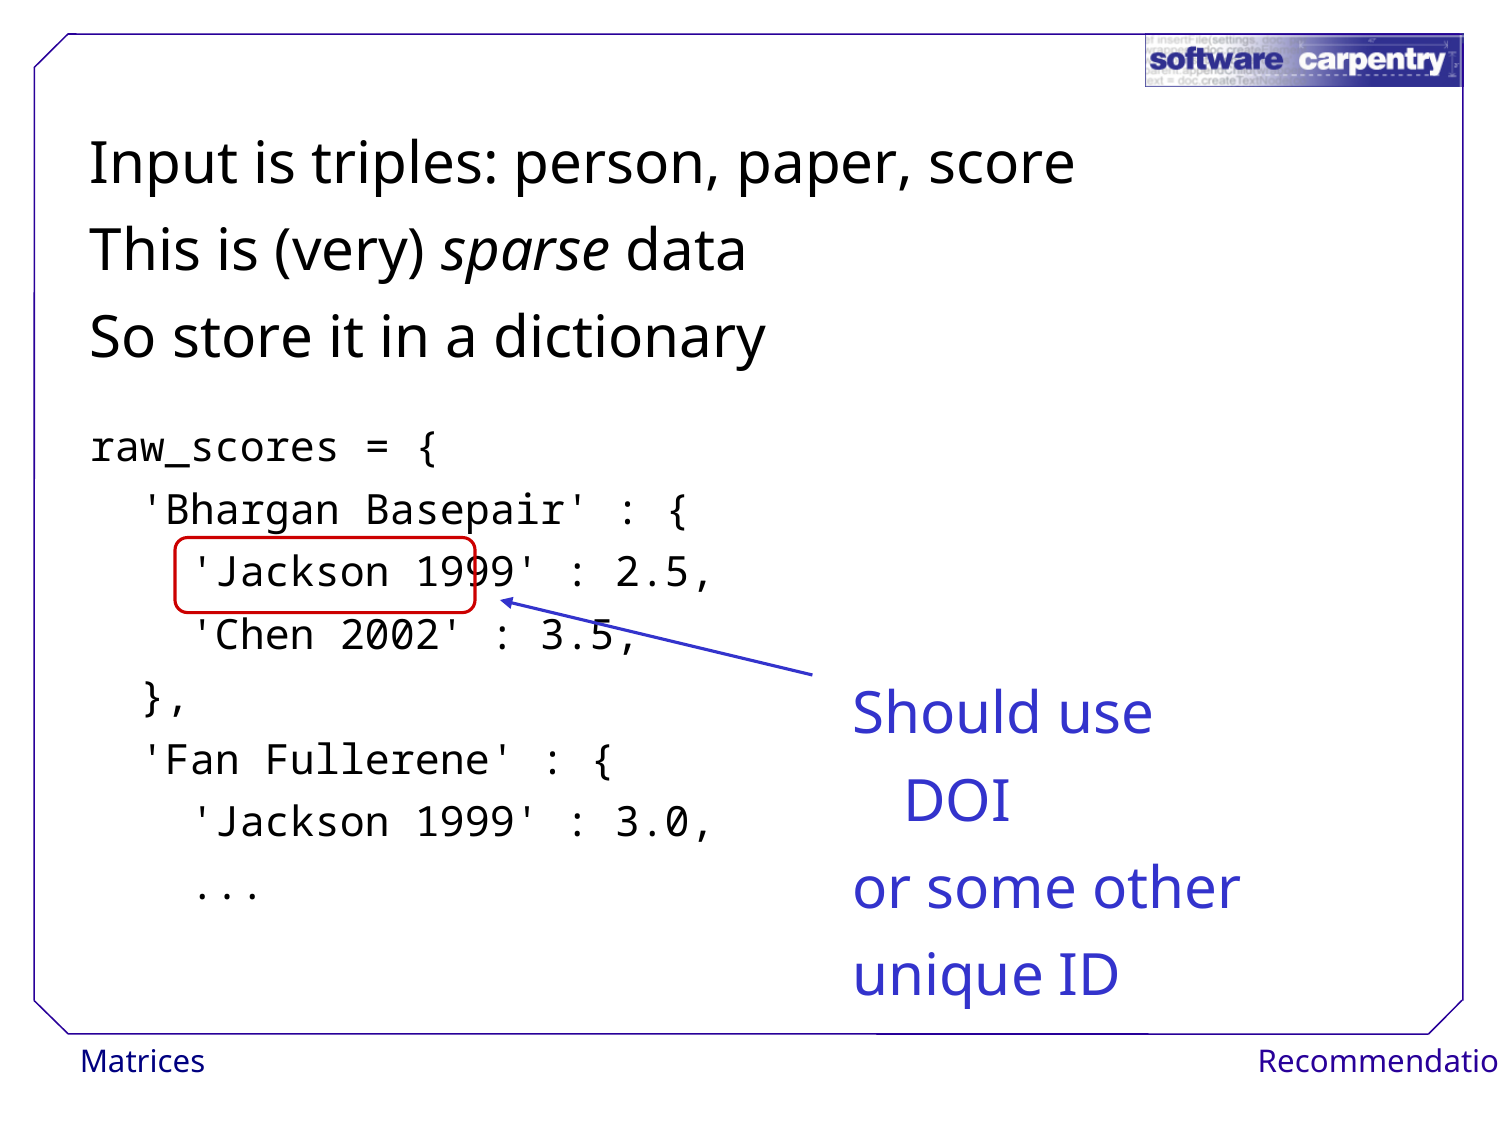

# Input is triples: person, paper, score
This is (very) sparse data
So store it in a dictionary
raw_scores = {
 'Bhargan Basepair' : {
 'Jackson 1999' : 2.5,
 'Chen 2002' : 3.5,
 },
 'Fan Fullerene' : {
 'Jackson 1999' : 3.0,
 ...
Should use DOI
or some other
unique ID